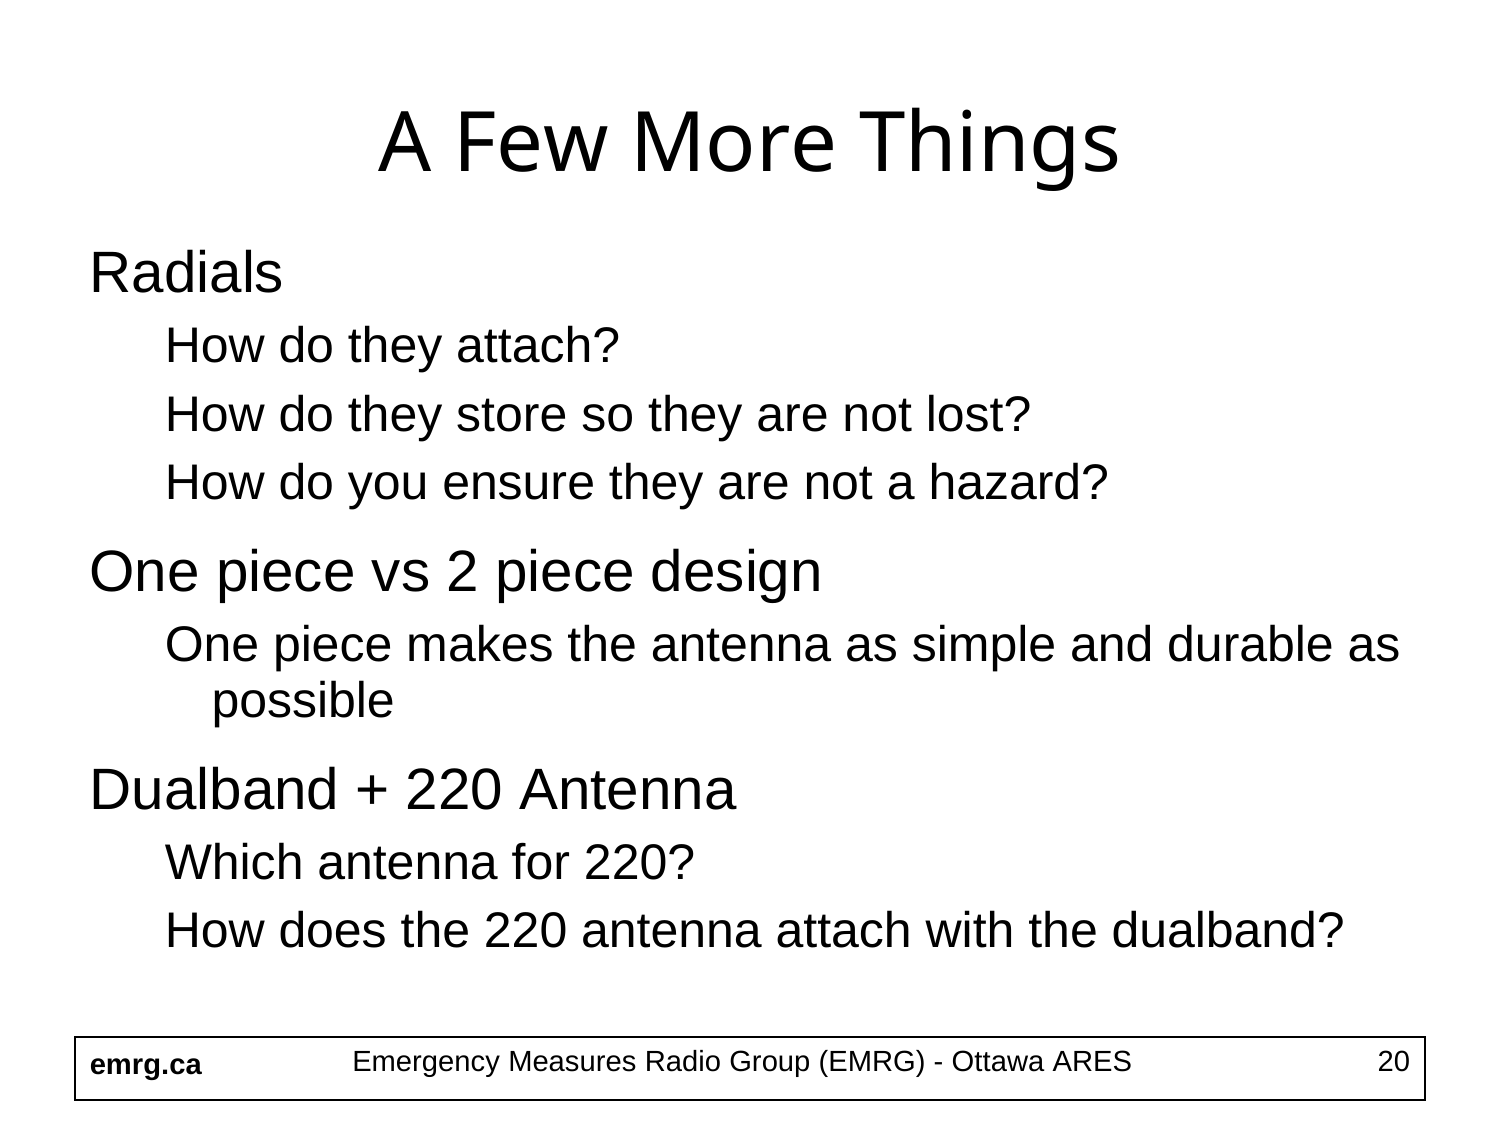

# A Few More Things
Radials
How do they attach?
How do they store so they are not lost?
How do you ensure they are not a hazard?
One piece vs 2 piece design
One piece makes the antenna as simple and durable as possible
Dualband + 220 Antenna
Which antenna for 220?
How does the 220 antenna attach with the dualband?
Emergency Measures Radio Group (EMRG) - Ottawa ARES
20